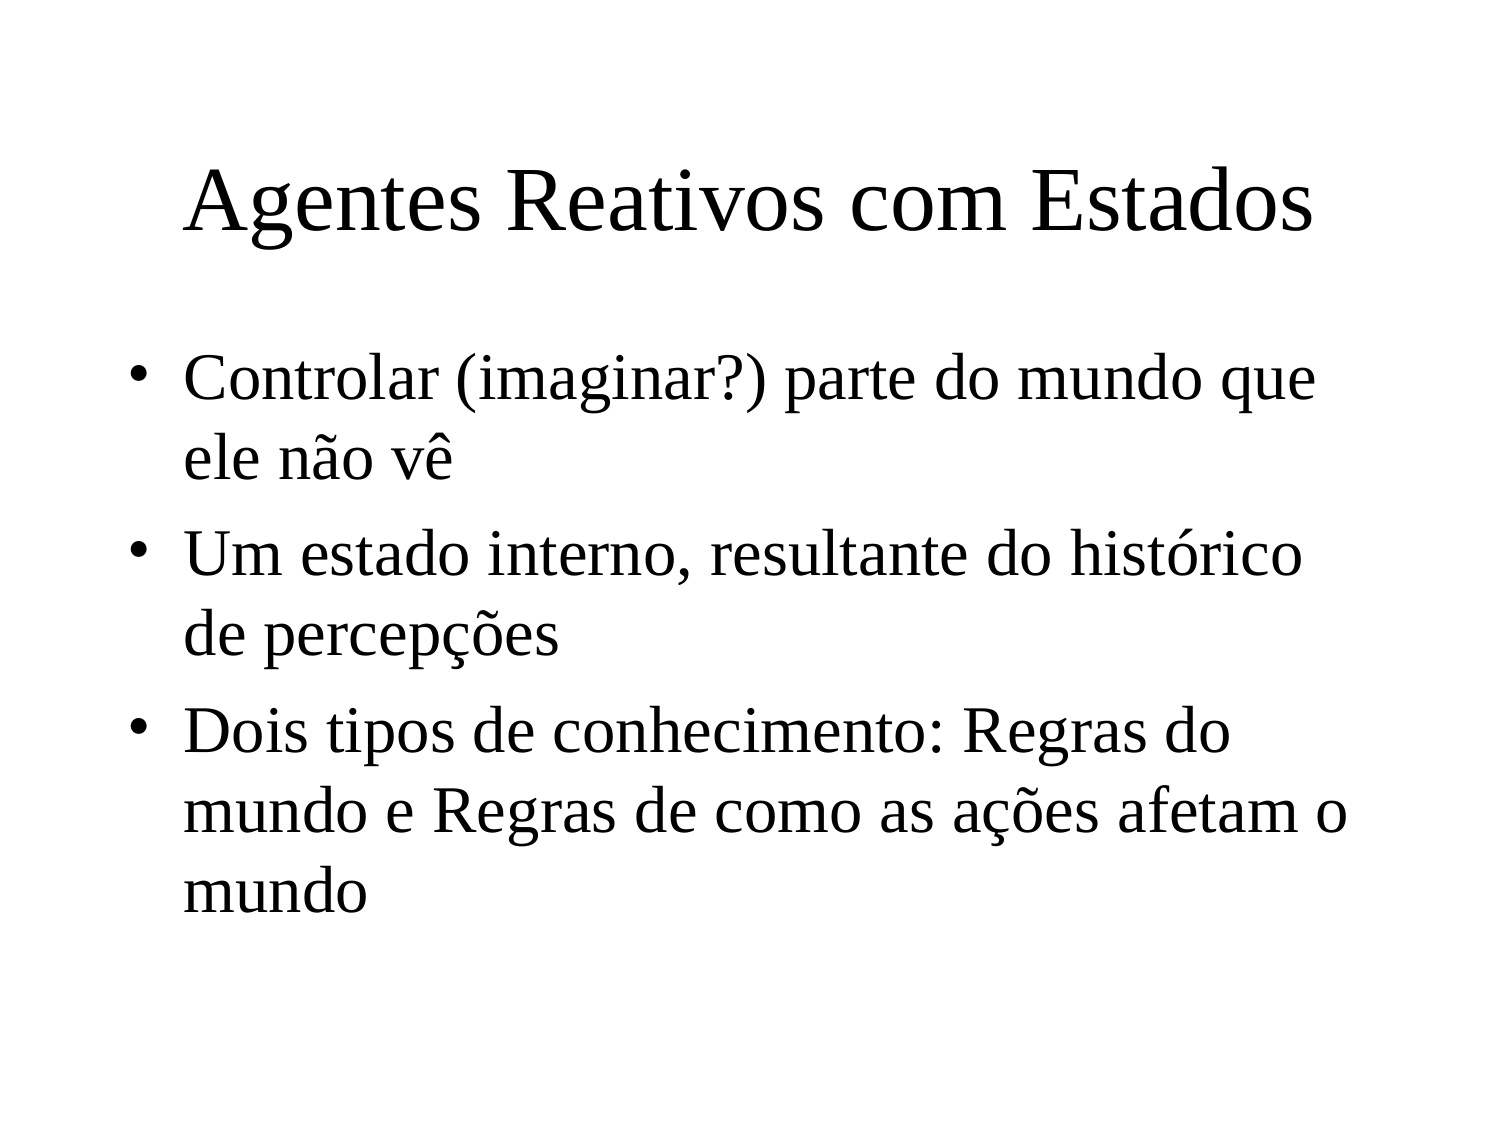

Agentes Reativos com Estados
# Controlar (imaginar?) parte do mundo que ele não vê
Um estado interno, resultante do histórico de percepções
Dois tipos de conhecimento: Regras do mundo e Regras de como as ações afetam o mundo